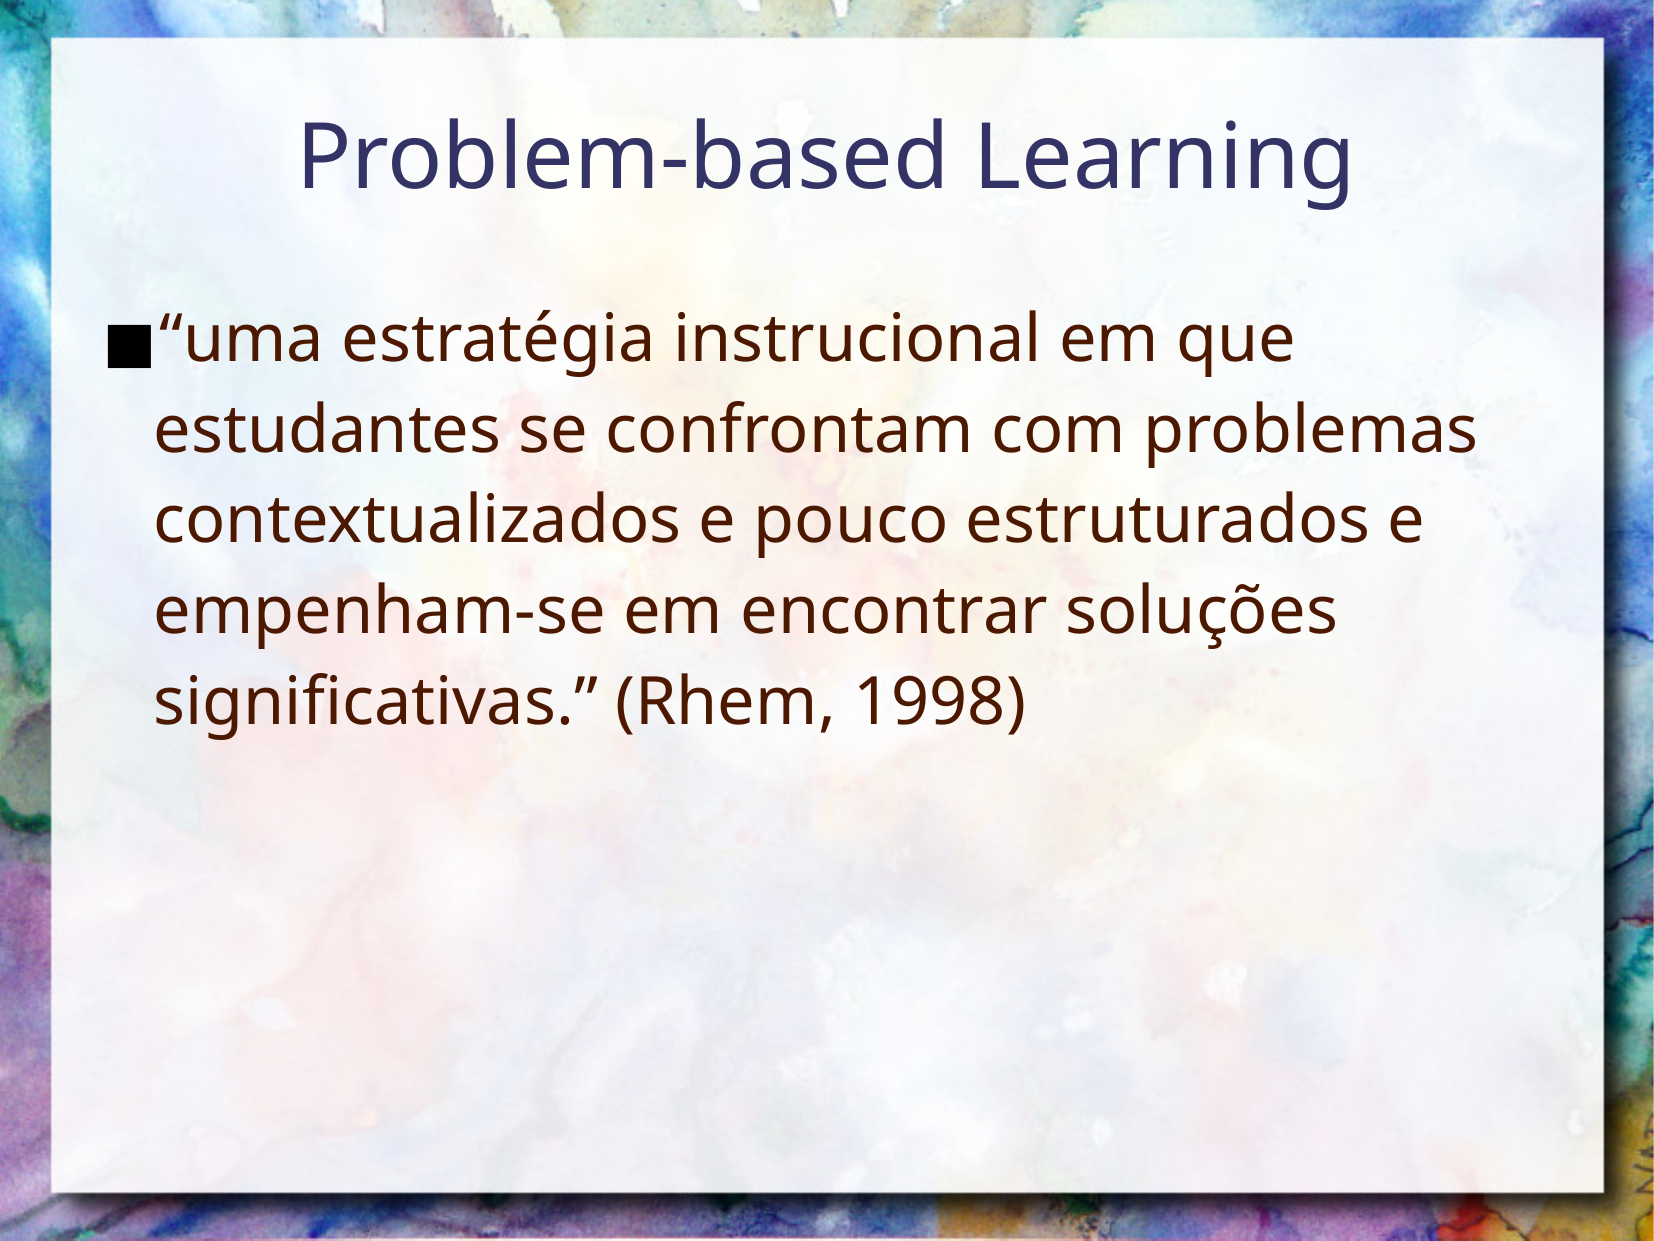

# Problem-based Learning
“uma estratégia instrucional em que estudantes se confrontam com problemas contextualizados e pouco estruturados e empenham-se em encontrar soluções significativas.” (Rhem, 1998)